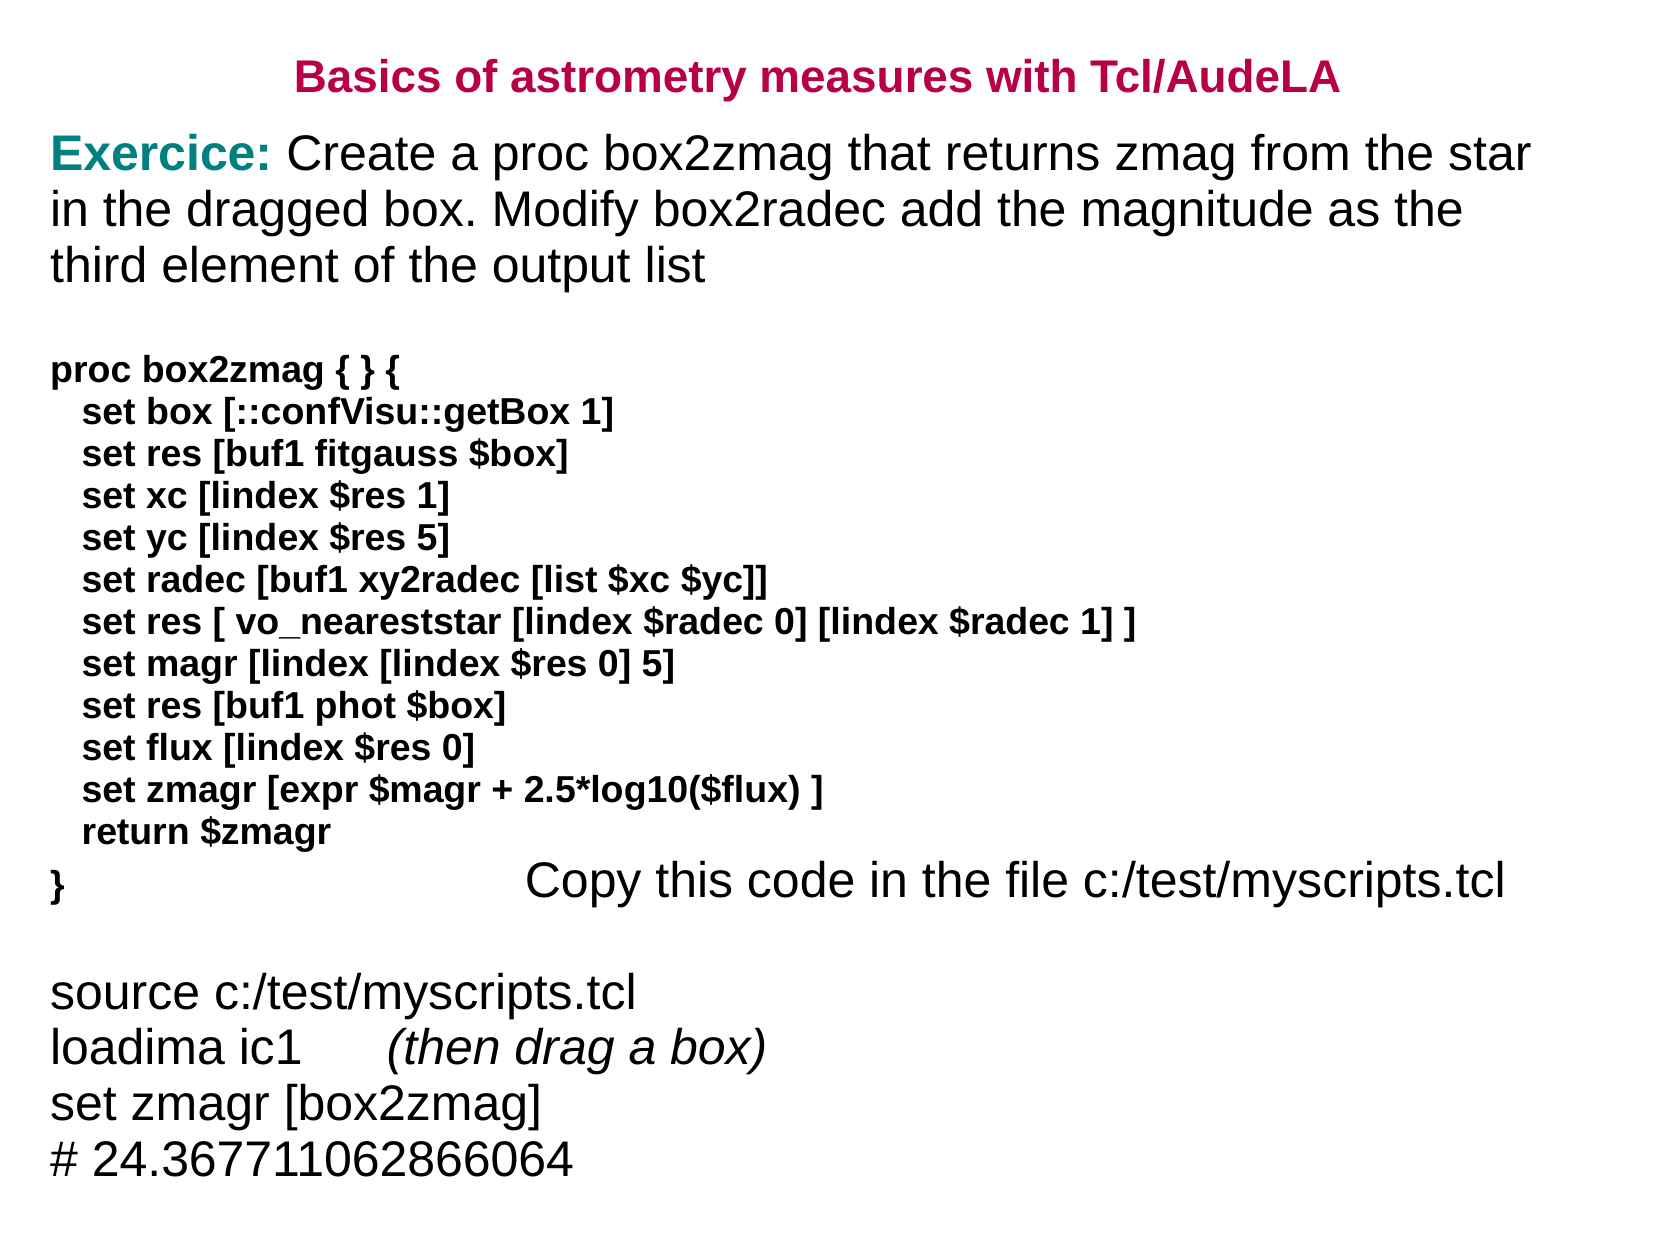

Basics of astrometry measures with Tcl/AudeLA
Exercice: Create a proc box2zmag that returns zmag from the star
in the dragged box. Modify box2radec add the magnitude as the
third element of the output list
proc box2zmag { } {
 set box [::confVisu::getBox 1]
 set res [buf1 fitgauss $box]
 set xc [lindex $res 1]
 set yc [lindex $res 5]
 set radec [buf1 xy2radec [list $xc $yc]]
 set res [ vo_neareststar [lindex $radec 0] [lindex $radec 1] ]
 set magr [lindex [lindex $res 0] 5]
 set res [buf1 phot $box]
 set flux [lindex $res 0]
 set zmagr [expr $magr + 2.5*log10($flux) ]
 return $zmagr
} Copy this code in the file c:/test/myscripts.tcl
source c:/test/myscripts.tcl
loadima ic1 (then drag a box)
set zmagr [box2zmag]
# 24.367711062866064